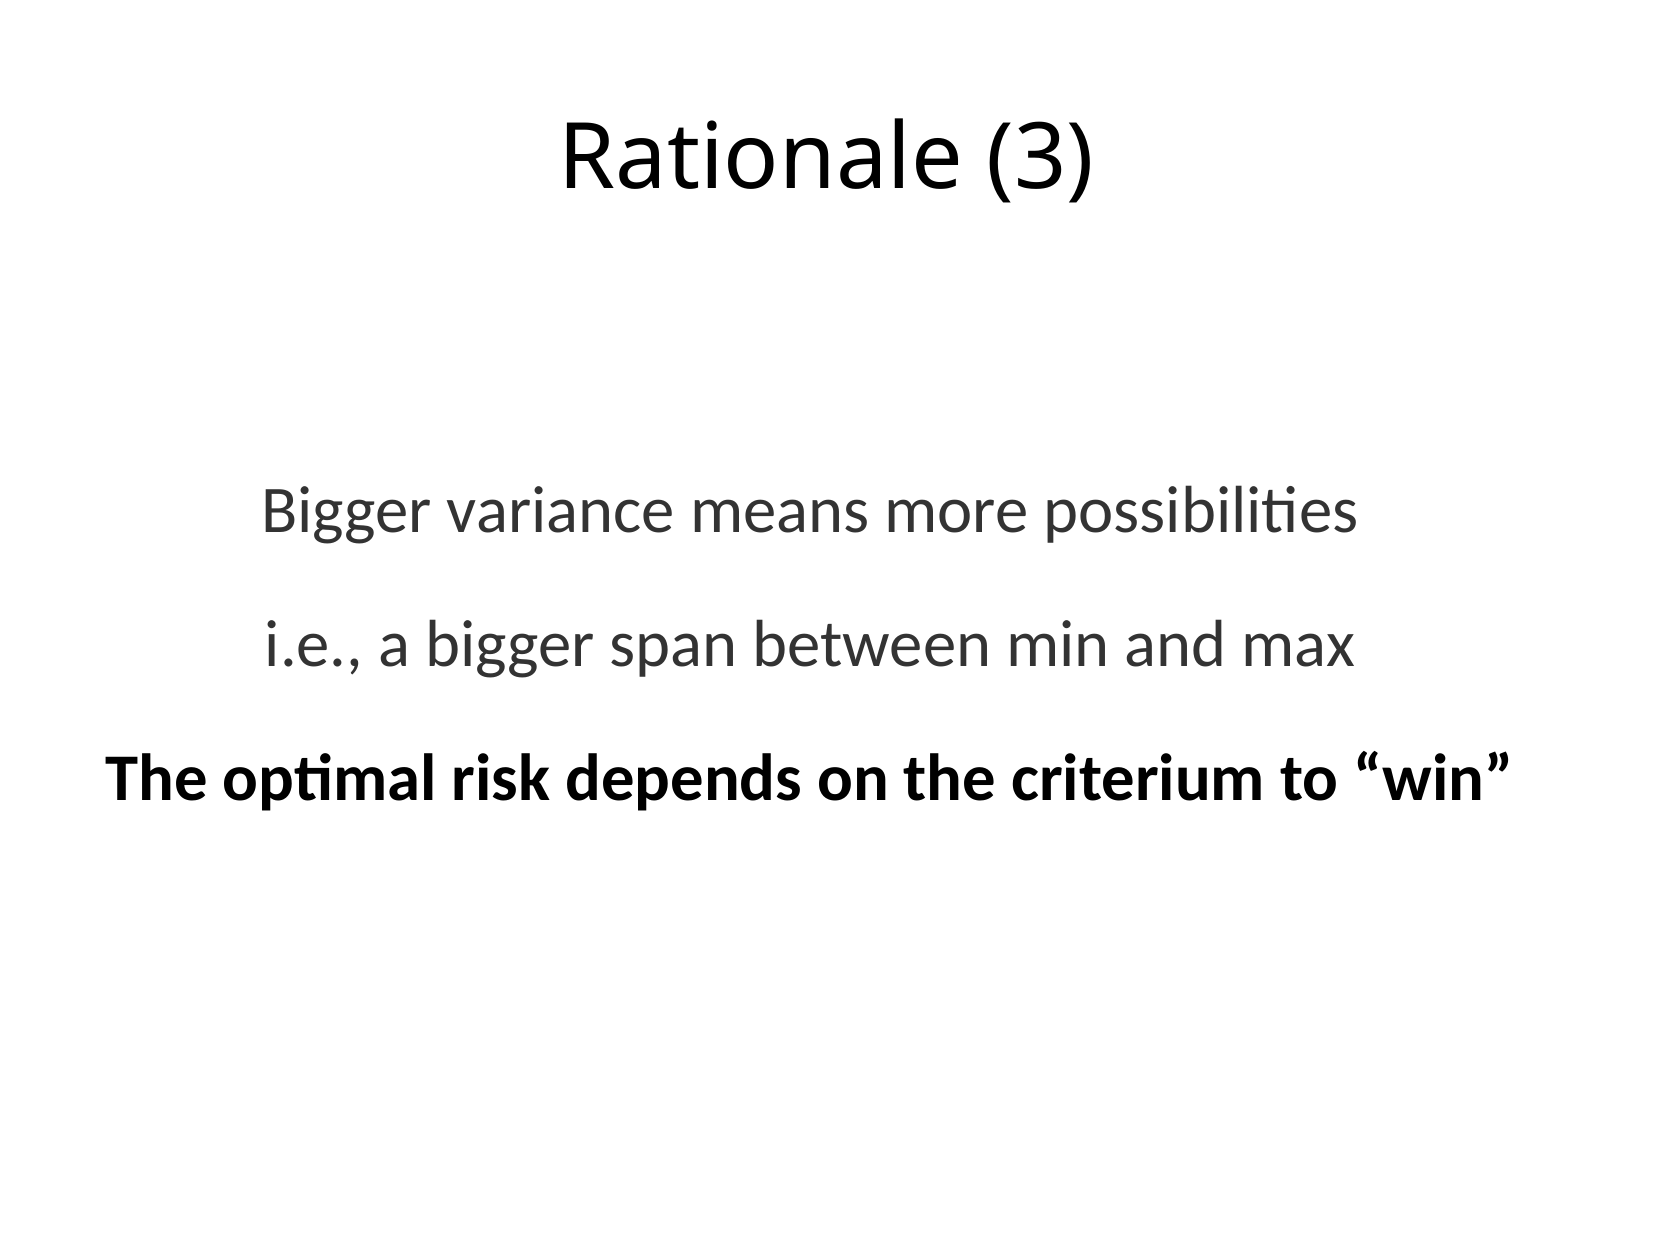

# Rationale (3)
Bigger variance means more possibilities
i.e., a bigger span between min and max
The optimal risk depends on the criterium to “win”